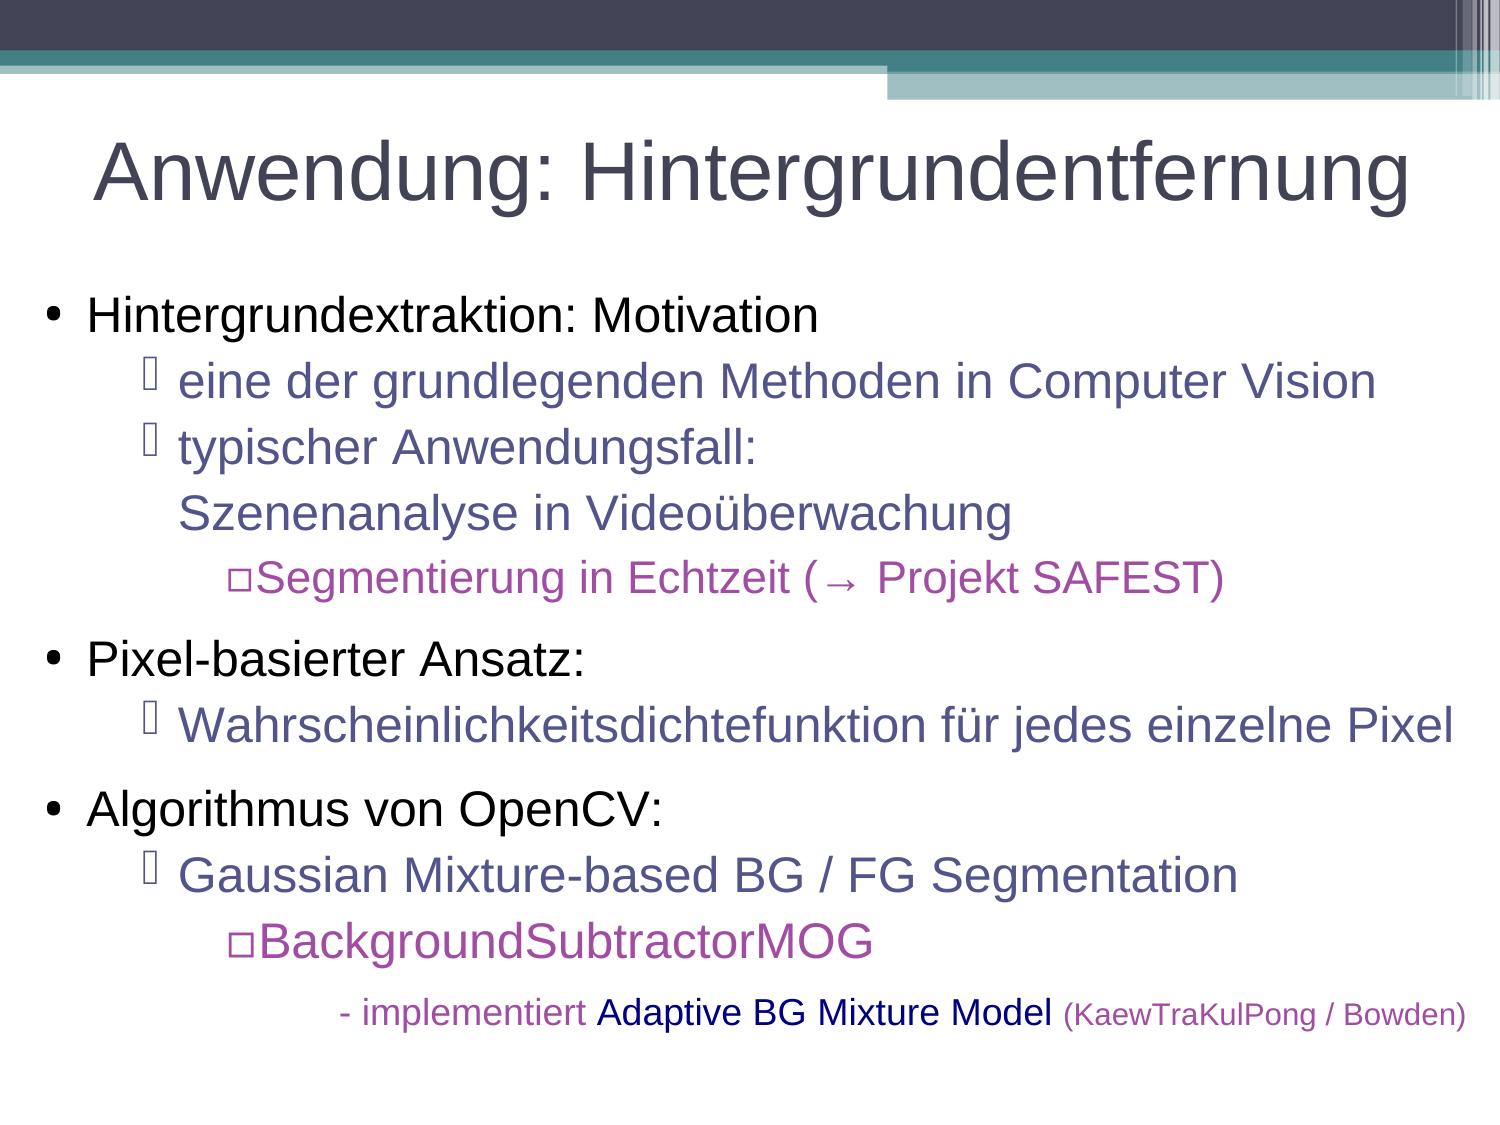

# Anwendung: Hintergrundentfernung
Hintergrundextraktion: Motivation
eine der grundlegenden Methoden in Computer Vision
typischer Anwendungsfall:
Szenenanalyse in Videoüberwachung
Segmentierung in Echtzeit (→ Projekt SAFEST)
Pixel-basierter Ansatz:
Wahrscheinlichkeitsdichtefunktion für jedes einzelne Pixel
Algorithmus von OpenCV:
Gaussian Mixture-based BG / FG Segmentation
BackgroundSubtractorMOG
 - implementiert Adaptive BG Mixture Model (KaewTraKulPong / Bowden)